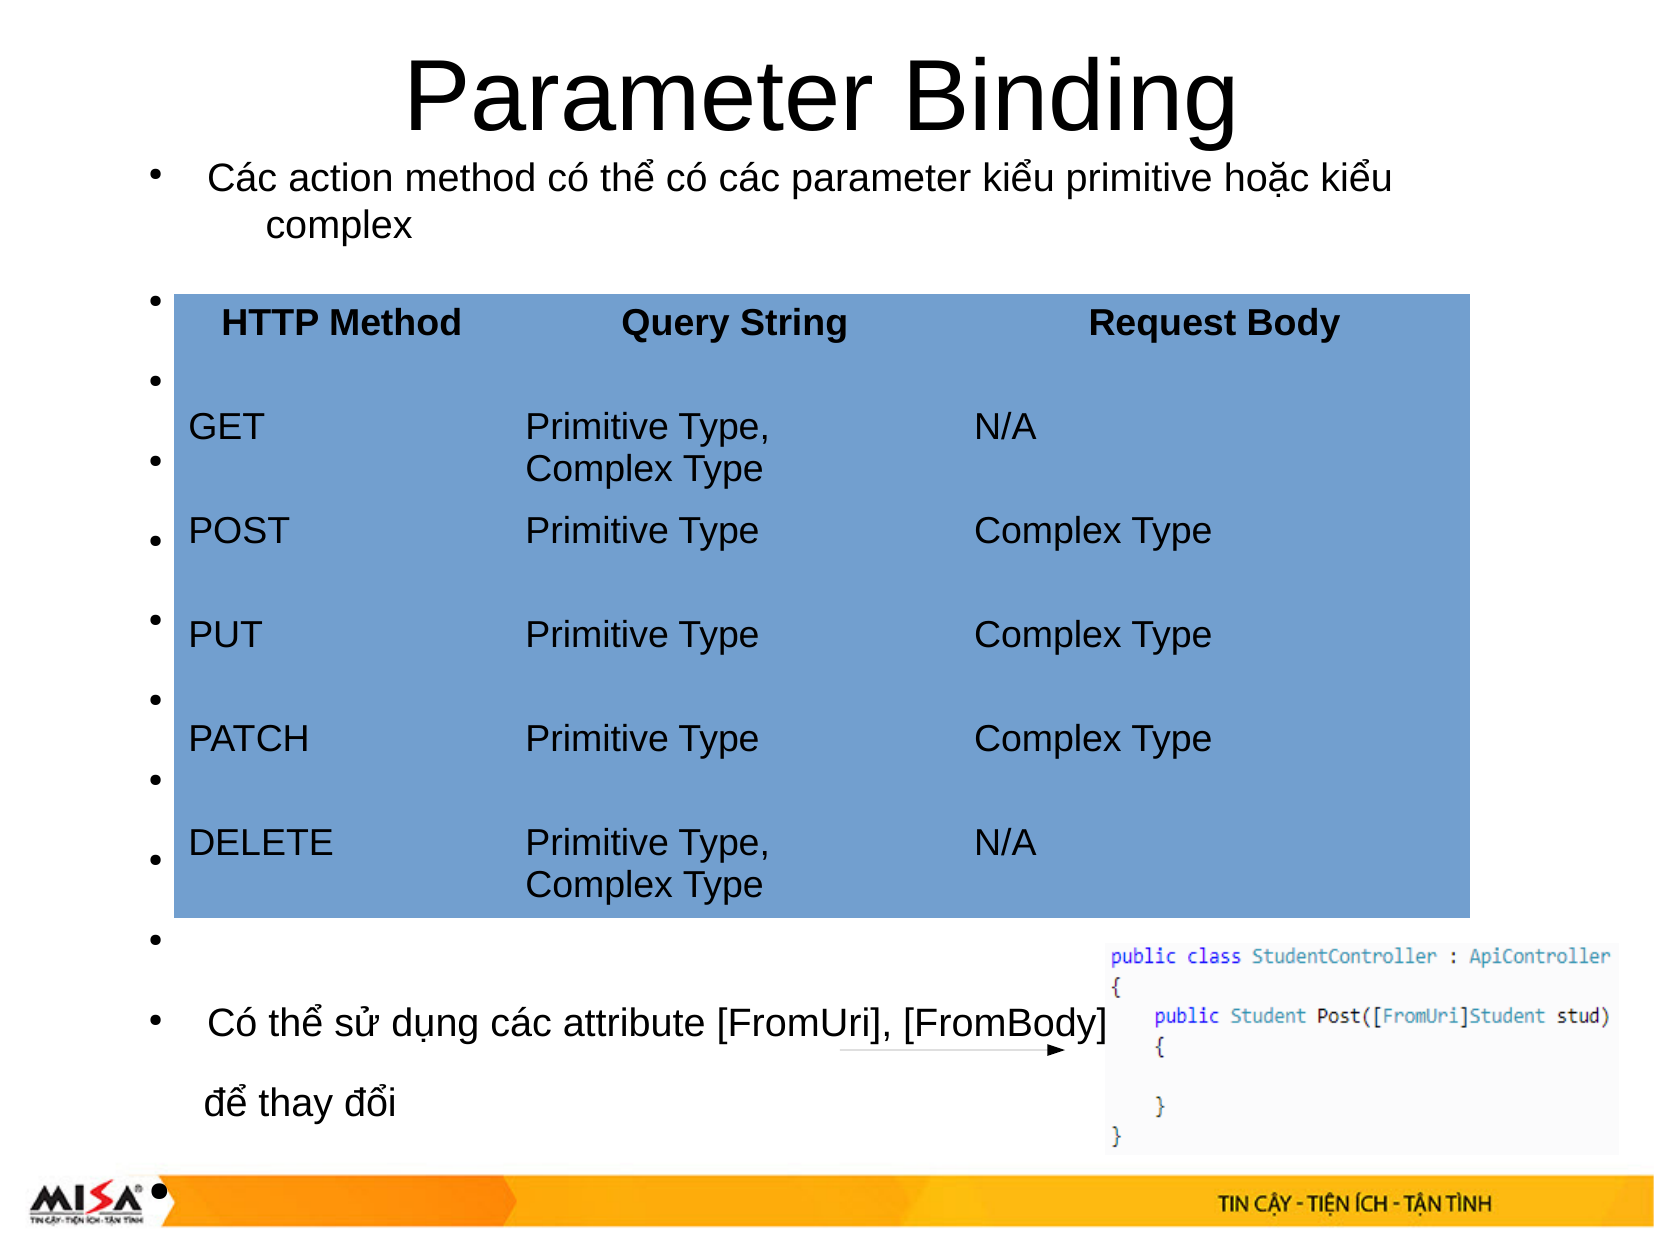

# Parameter Binding
Các action method có thể có các parameter kiểu primitive hoặc kiểu complex
Có thể sử dụng các attribute [FromUri], [FromBody]
 để thay đổi
| HTTP Method | Query String | Request Body |
| --- | --- | --- |
| GET | Primitive Type, Complex Type | N/A |
| POST | Primitive Type | Complex Type |
| PUT | Primitive Type | Complex Type |
| PATCH | Primitive Type | Complex Type |
| DELETE | Primitive Type, Complex Type | N/A |